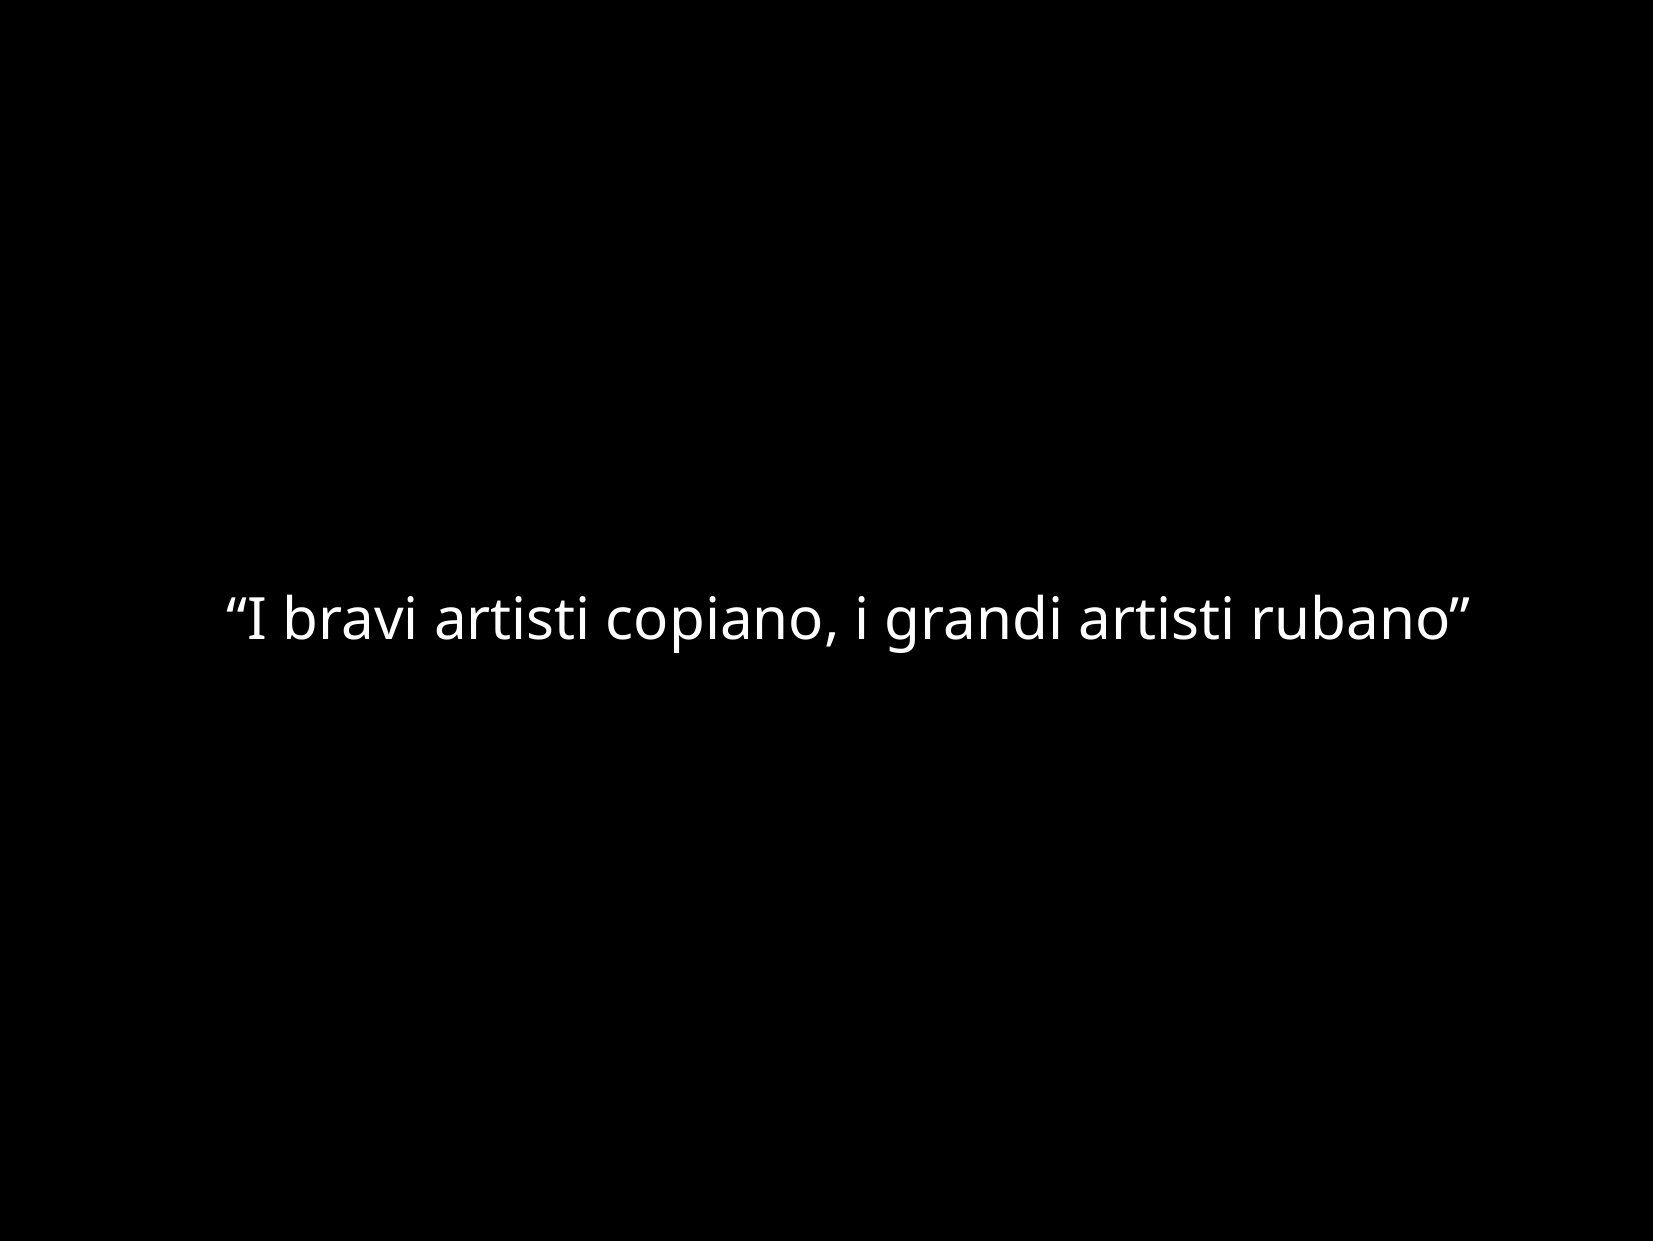

# “I bravi artisti copiano, i grandi artisti rubano”